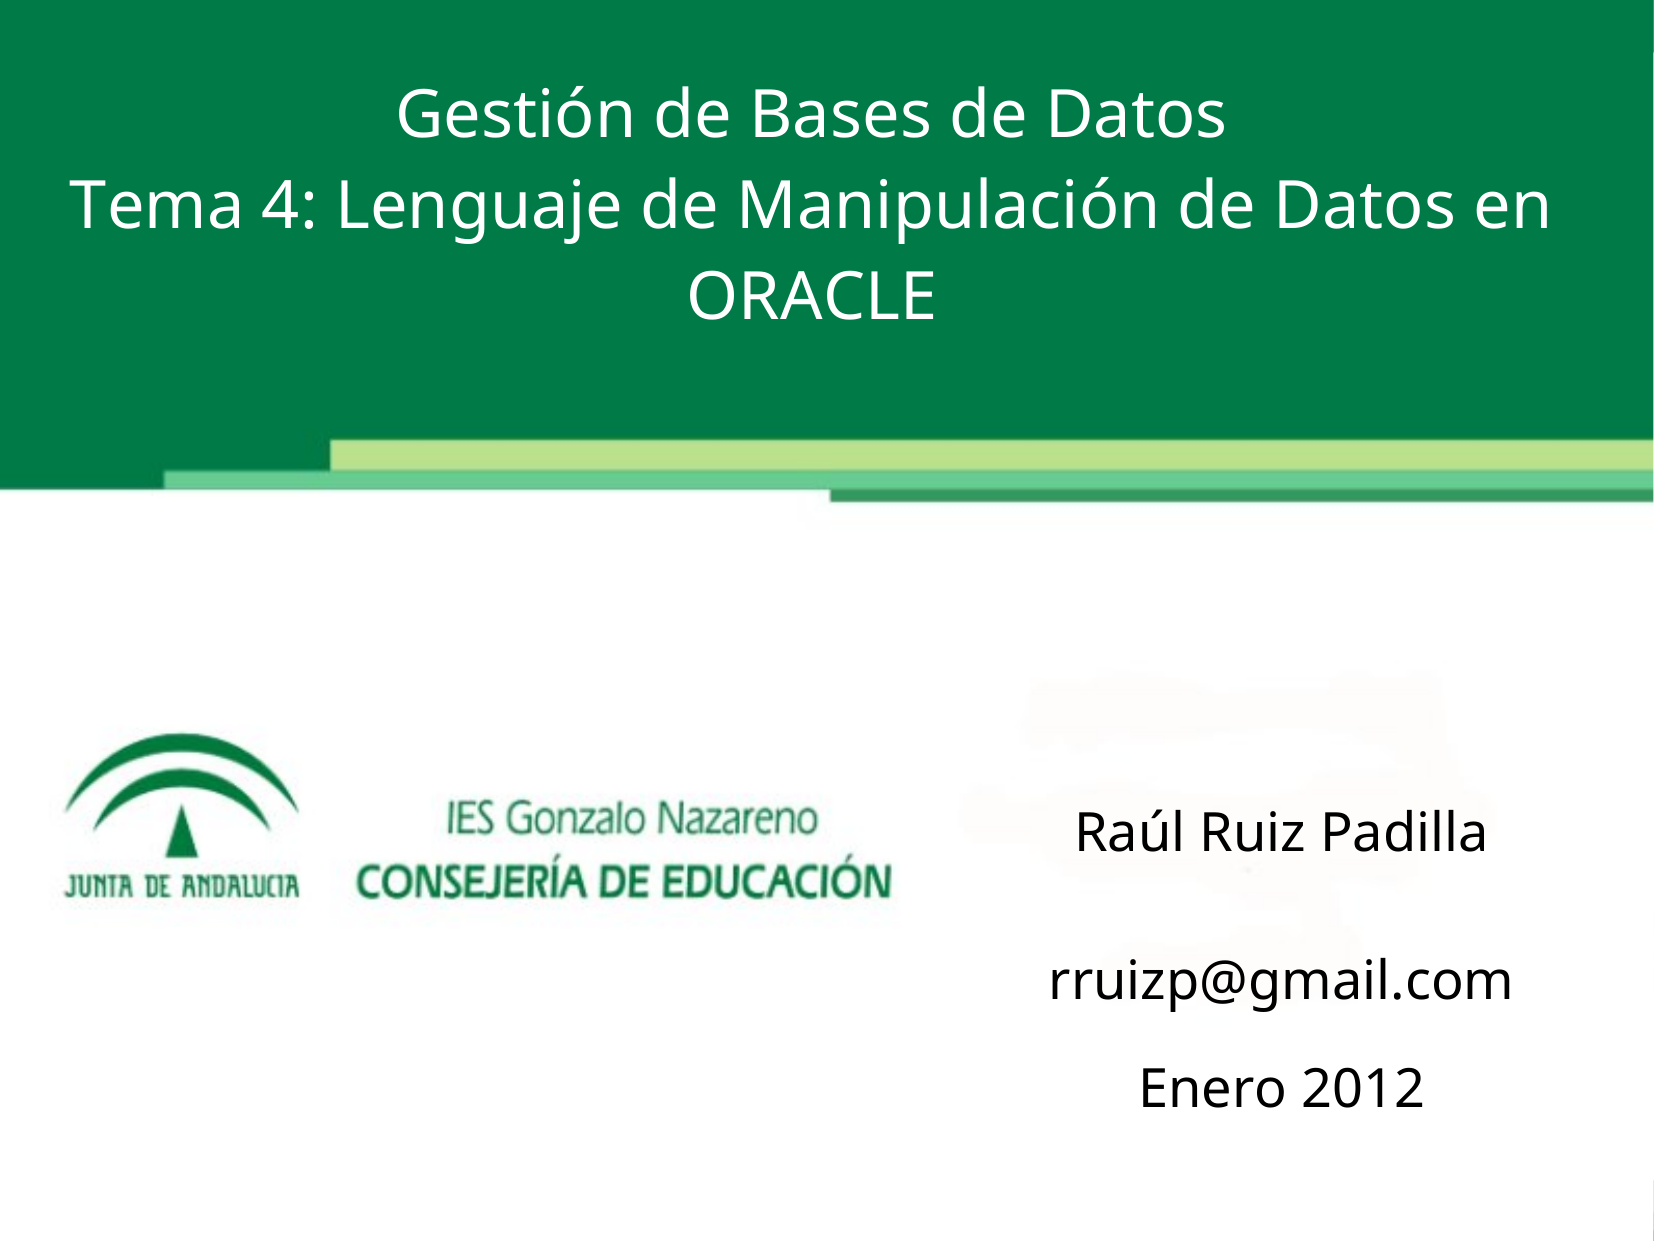

Gestión de Bases de Datos
Tema 4: Lenguaje de Manipulación de Datos en ORACLE
Raúl Ruiz Padilla
rruizp@gmail.com
Enero 2012